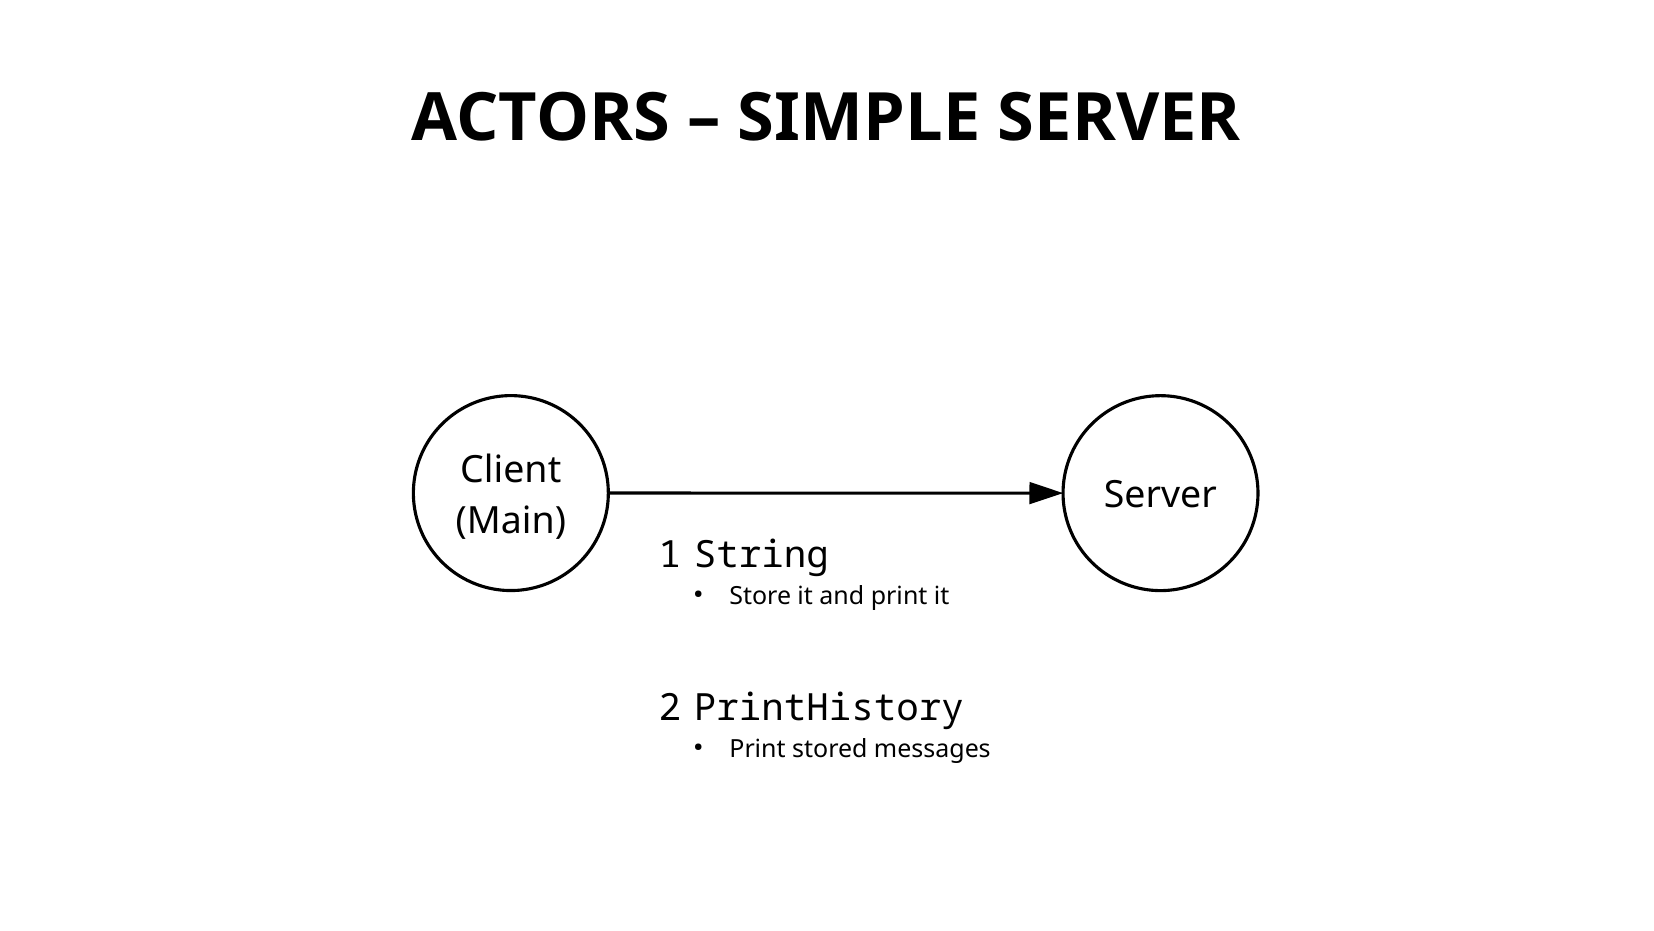

# ACTORS – SIMPLE SERVER
Client
(Main)
Server
String
Store it and print it
PrintHistory
Print stored messages